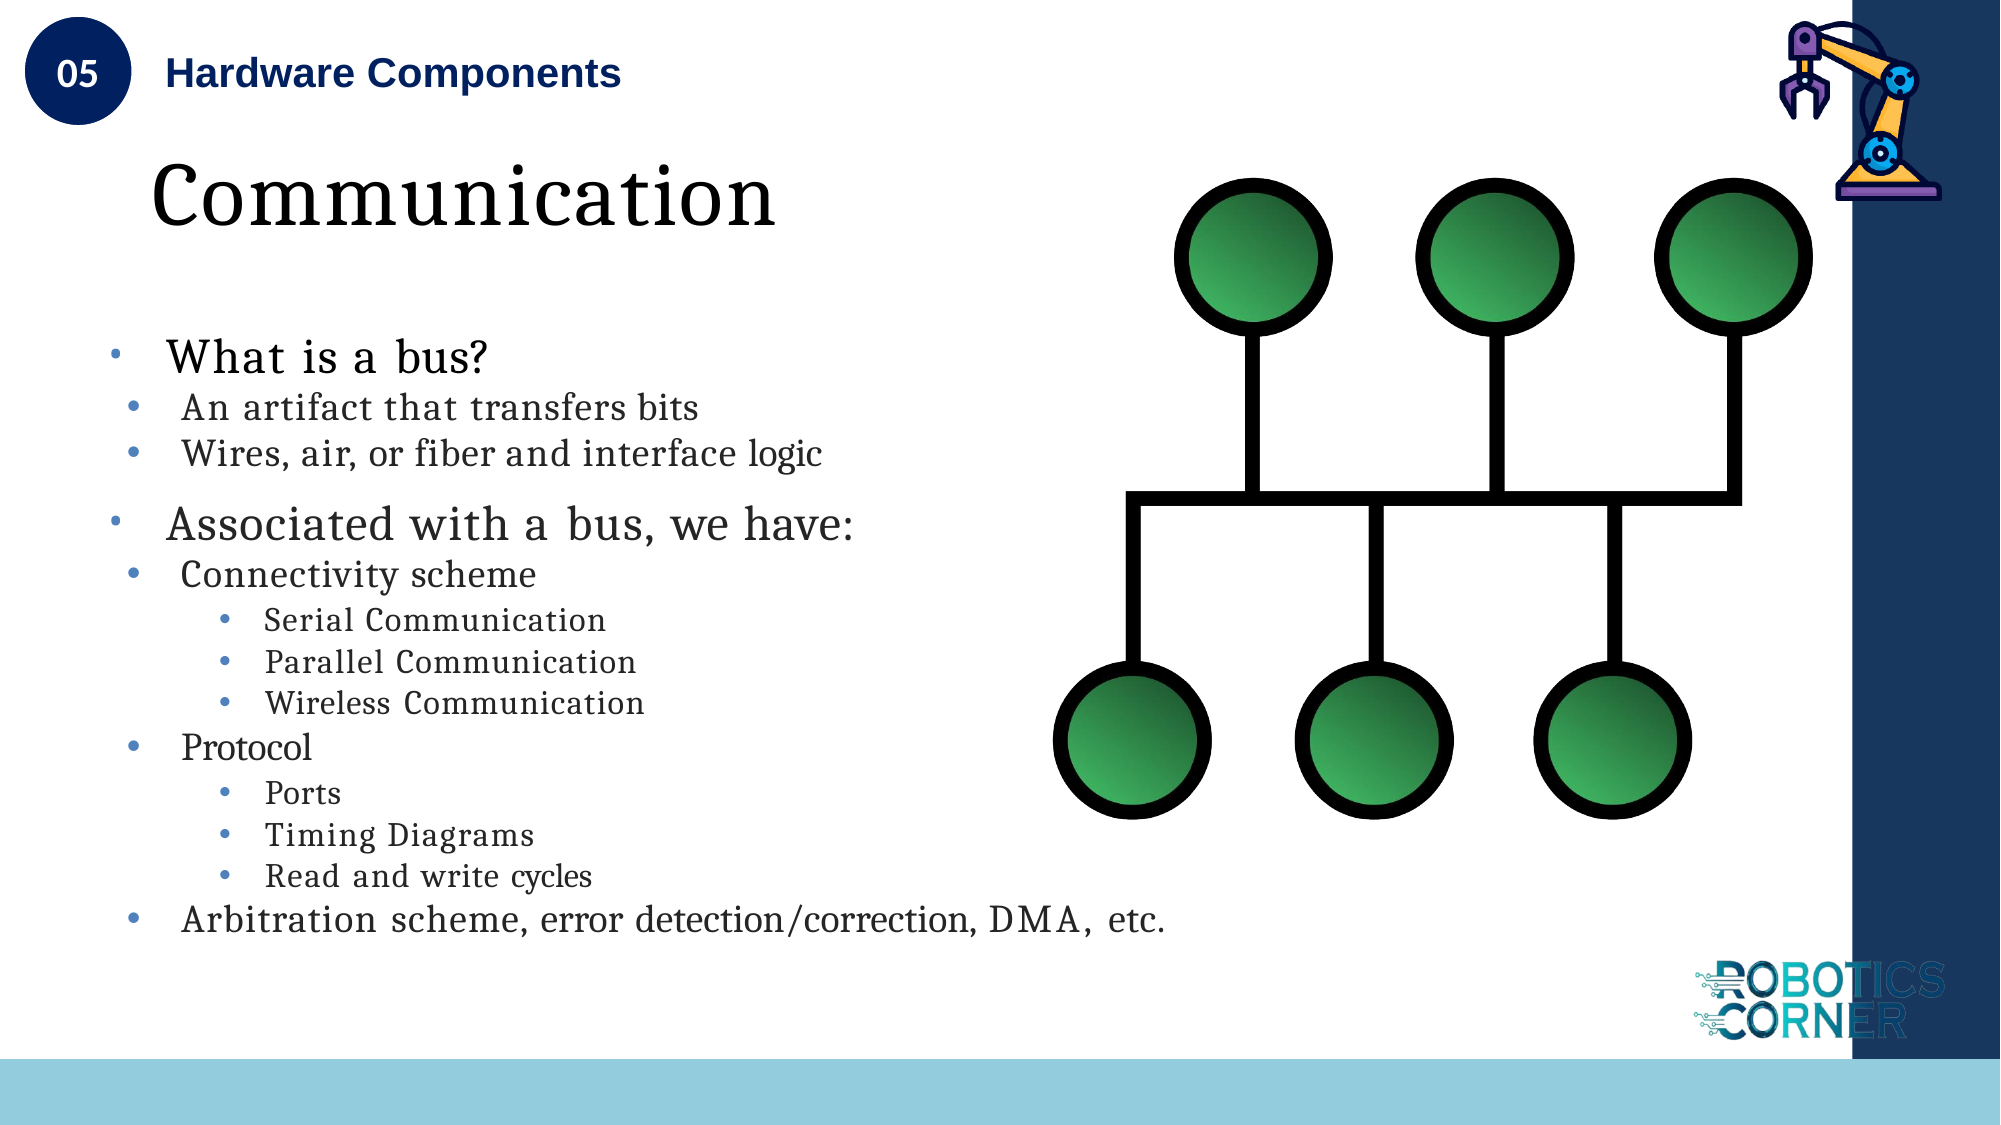

05
Hardware Components
Communication
What is a bus?
🞄	An artifact that transfers bits
🞄	Wires, air, or fiber and interface logic
Associated with a bus, we have:
🞄	Connectivity scheme
🞄	Serial Communication
🞄	Parallel Communication
🞄	Wireless Communication
🞄	Protocol
🞄	Ports
🞄	Timing Diagrams
🞄	Read and write cycles
🞄	Arbitration scheme, error detection/correction, DMA, etc.